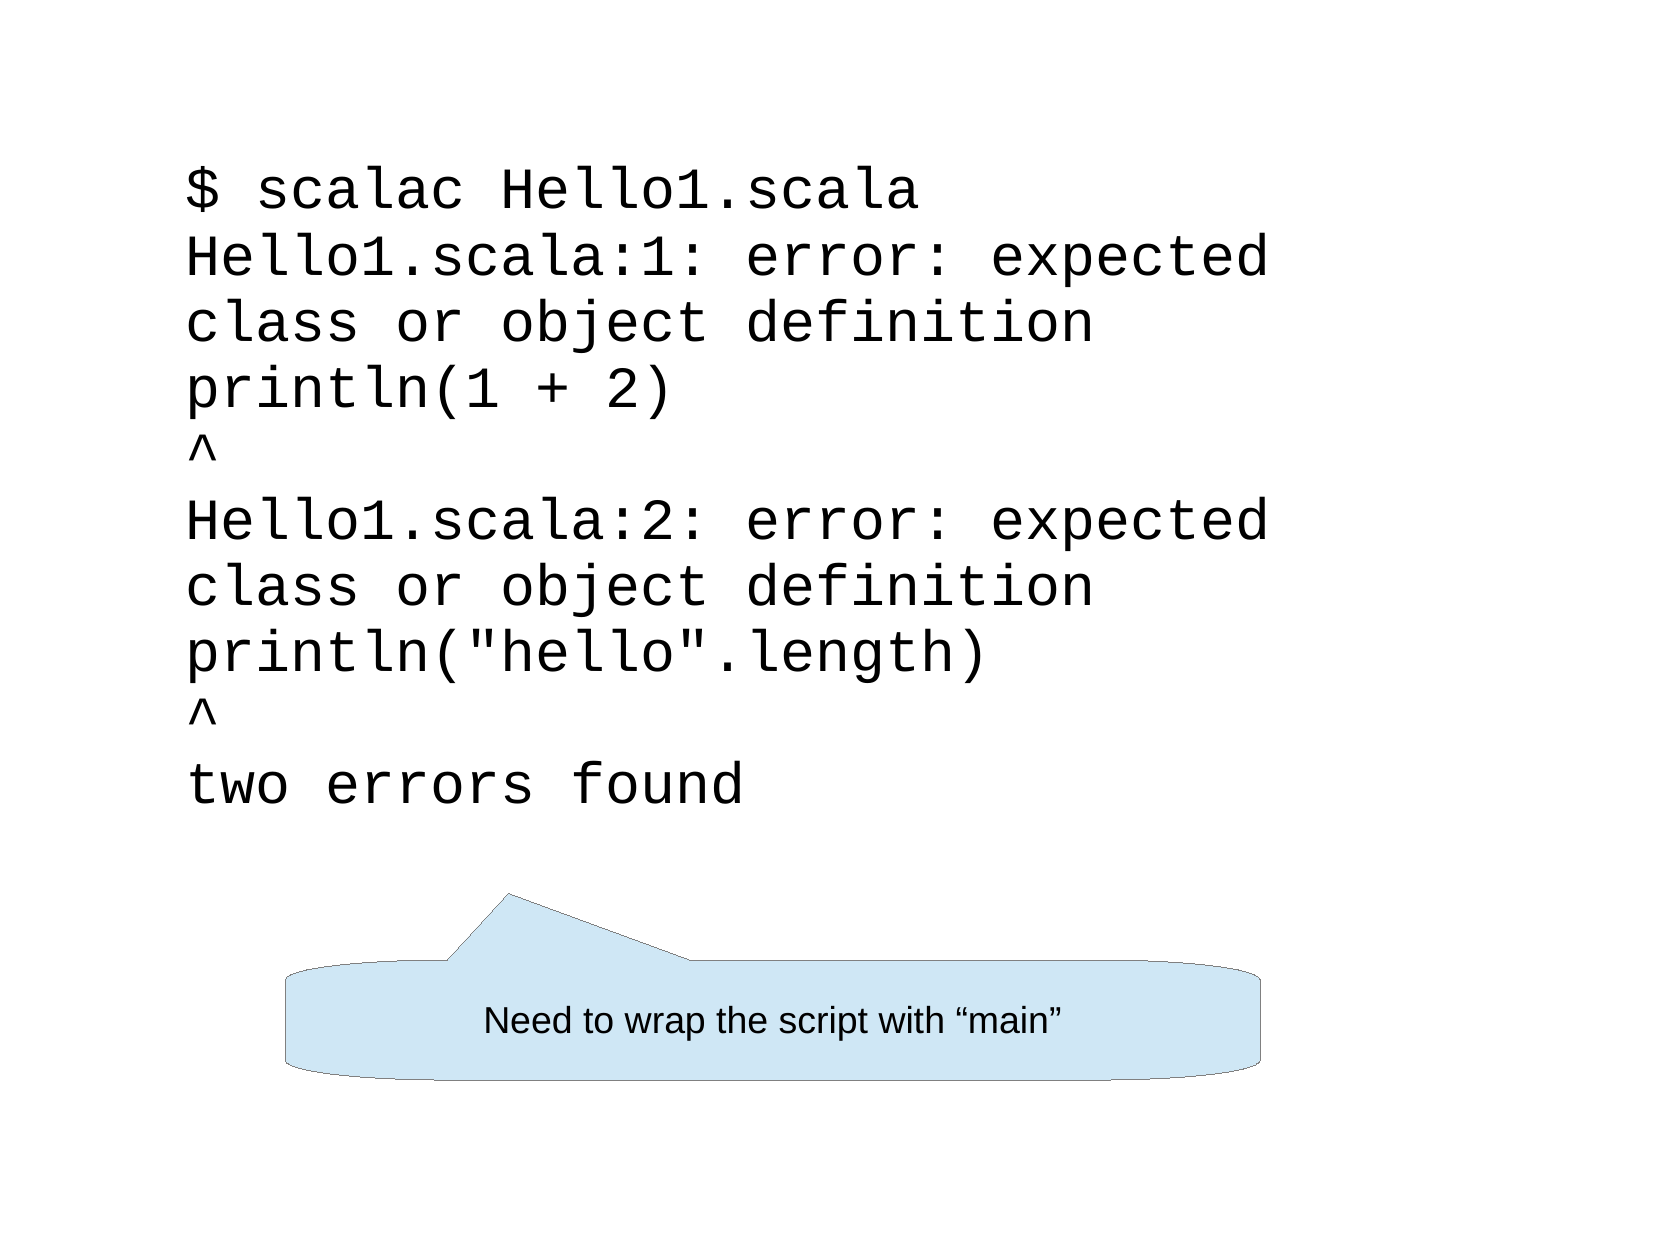

$ scalac Hello1.scala
Hello1.scala:1: error: expected class or object definition
println(1 + 2)
^
Hello1.scala:2: error: expected class or object definition
println("hello".length)
^
two errors found
Need to wrap the script with “main”